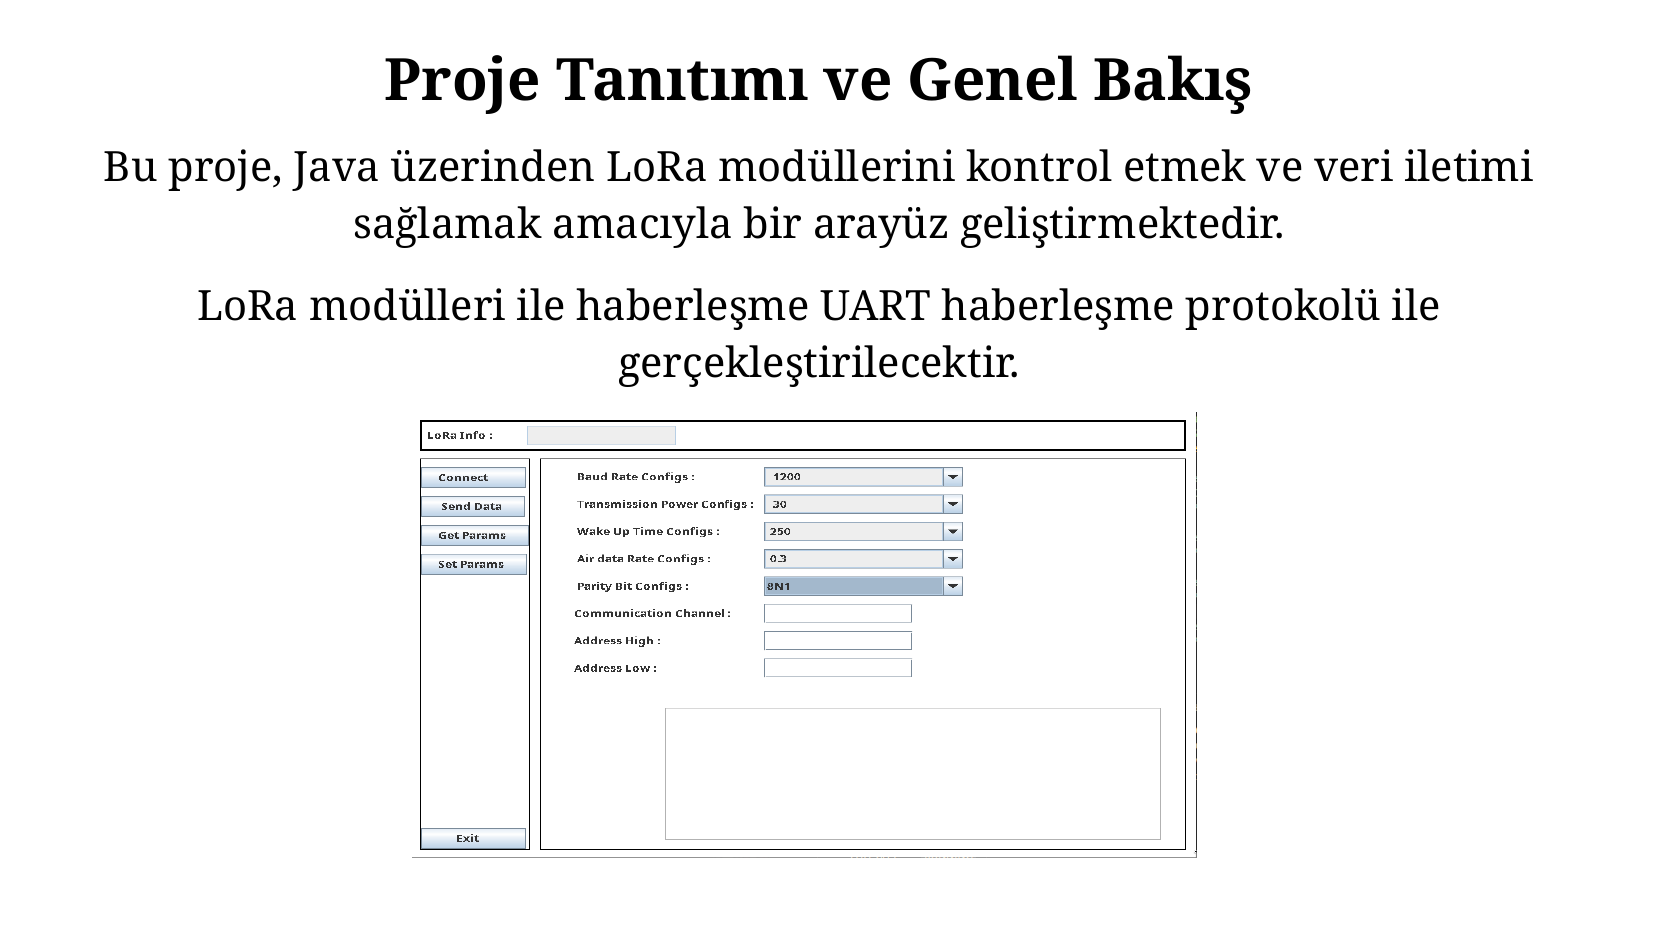

# Proje Tanıtımı ve Genel Bakış
Bu proje, Java üzerinden LoRa modüllerini kontrol etmek ve veri iletimi sağlamak amacıyla bir arayüz geliştirmektedir.
LoRa modülleri ile haberleşme UART haberleşme protokolü ile gerçekleştirilecektir.